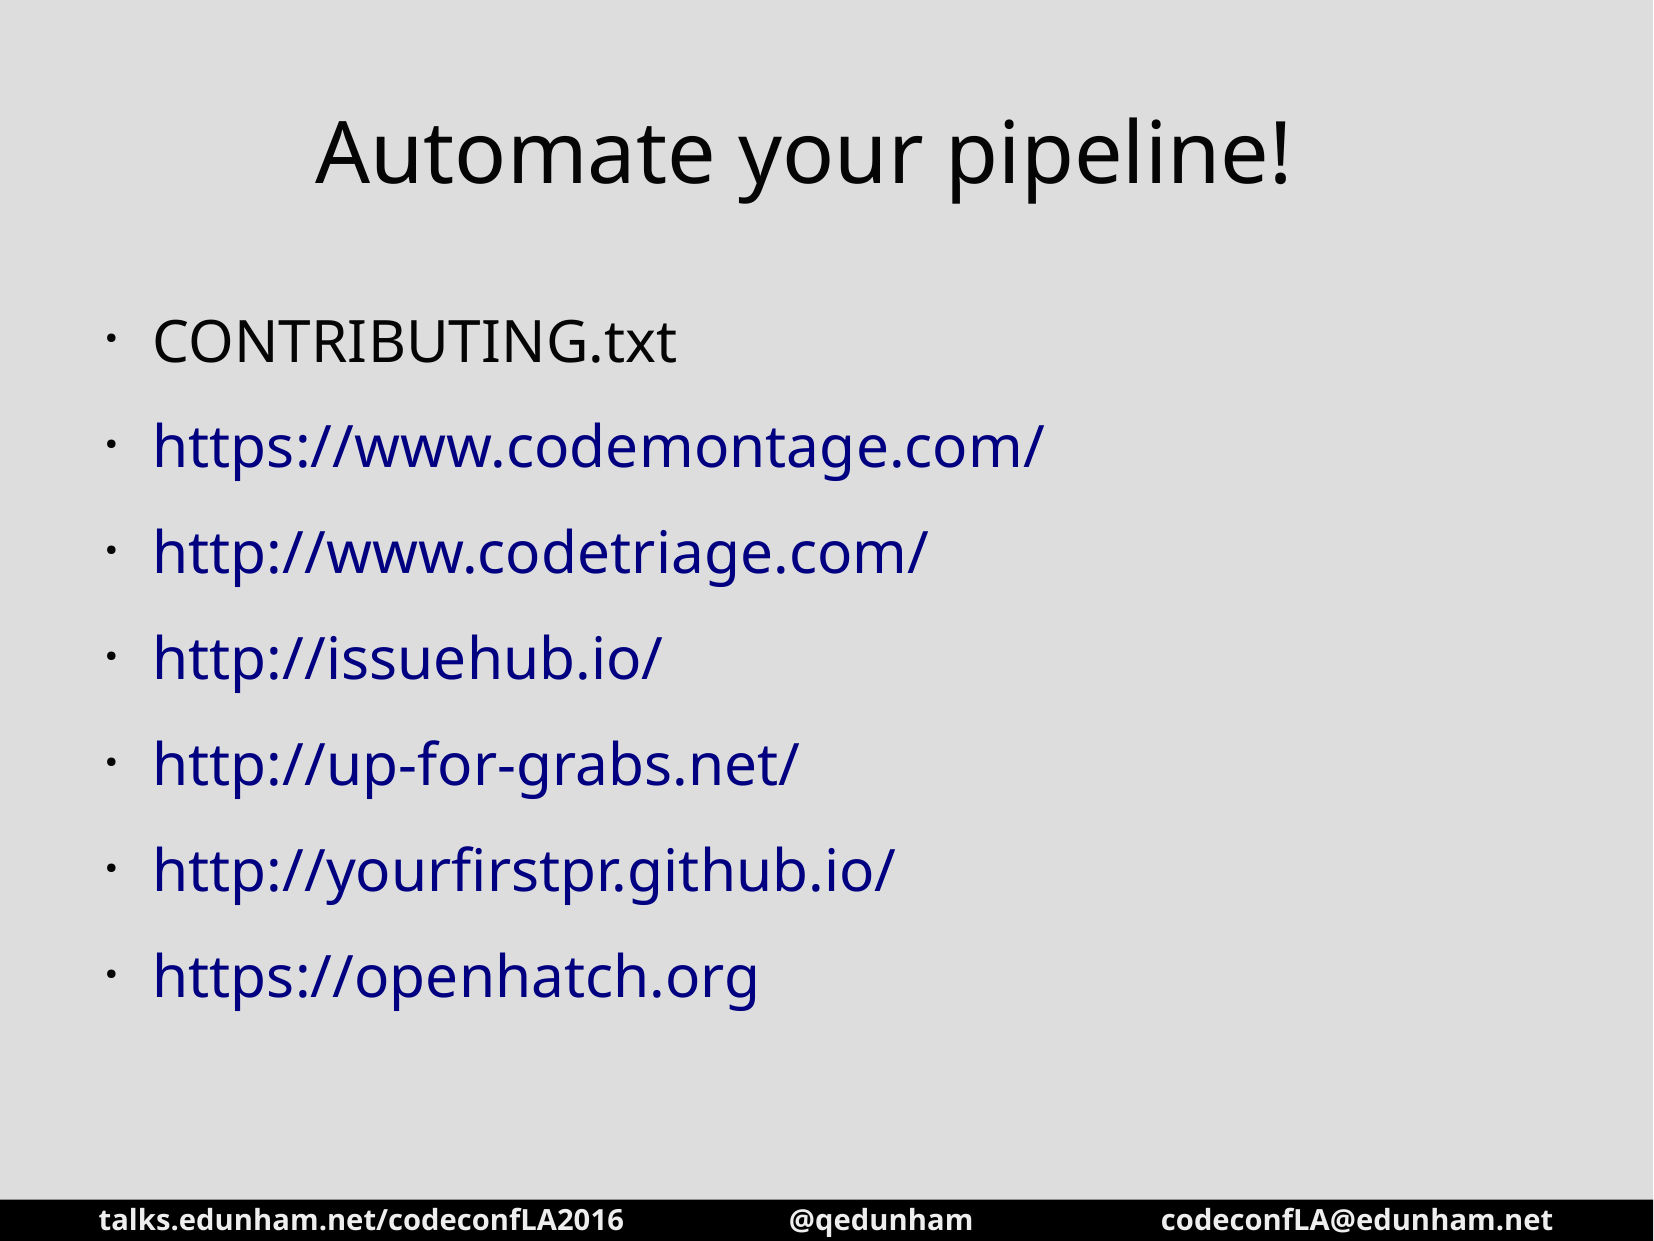

# Automate your pipeline!
CONTRIBUTING.txt
https://www.codemontage.com/
http://www.codetriage.com/
http://issuehub.io/
http://up-for-grabs.net/
http://yourfirstpr.github.io/
https://openhatch.org